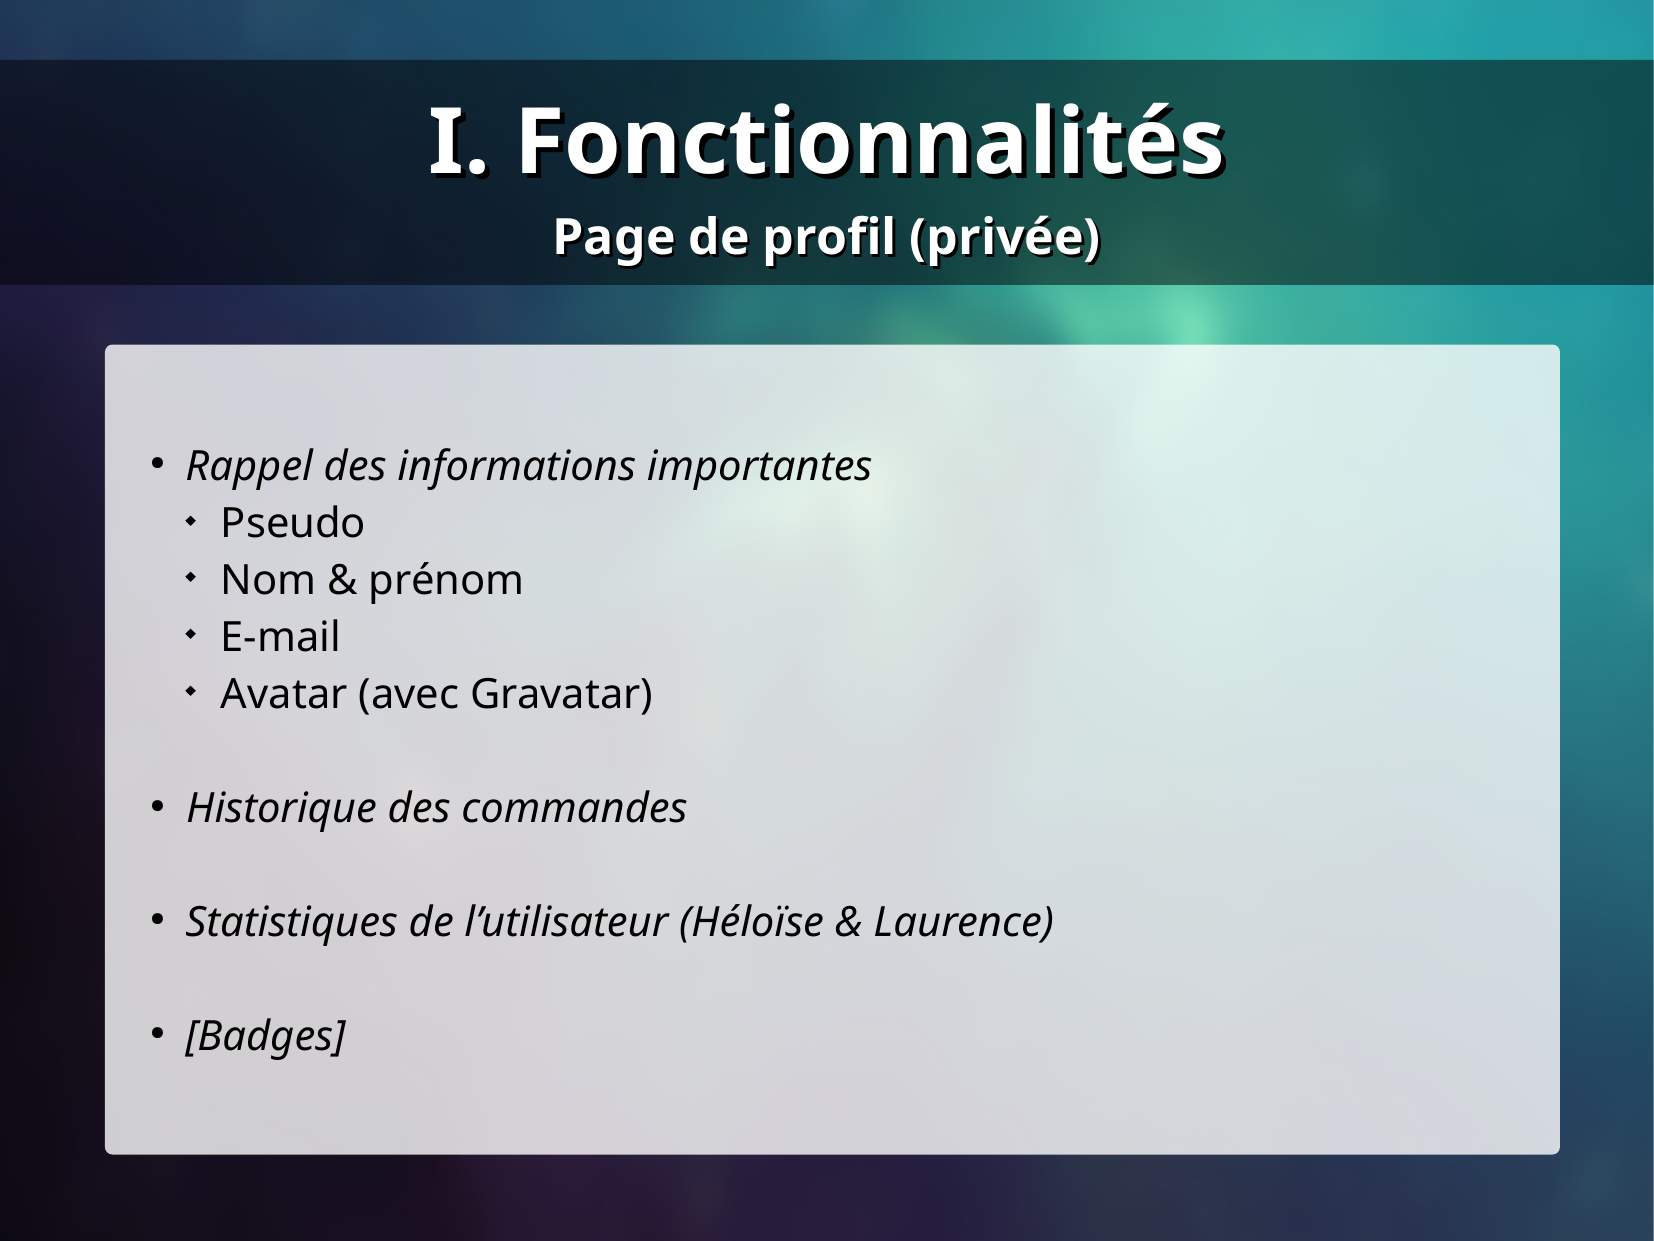

# I. Fonctionnalités Page de profil (privée)
Rappel des informations importantes
Pseudo
Nom & prénom
E-mail
Avatar (avec Gravatar)
Historique des commandes
Statistiques de l’utilisateur (Héloïse & Laurence)
[Badges]